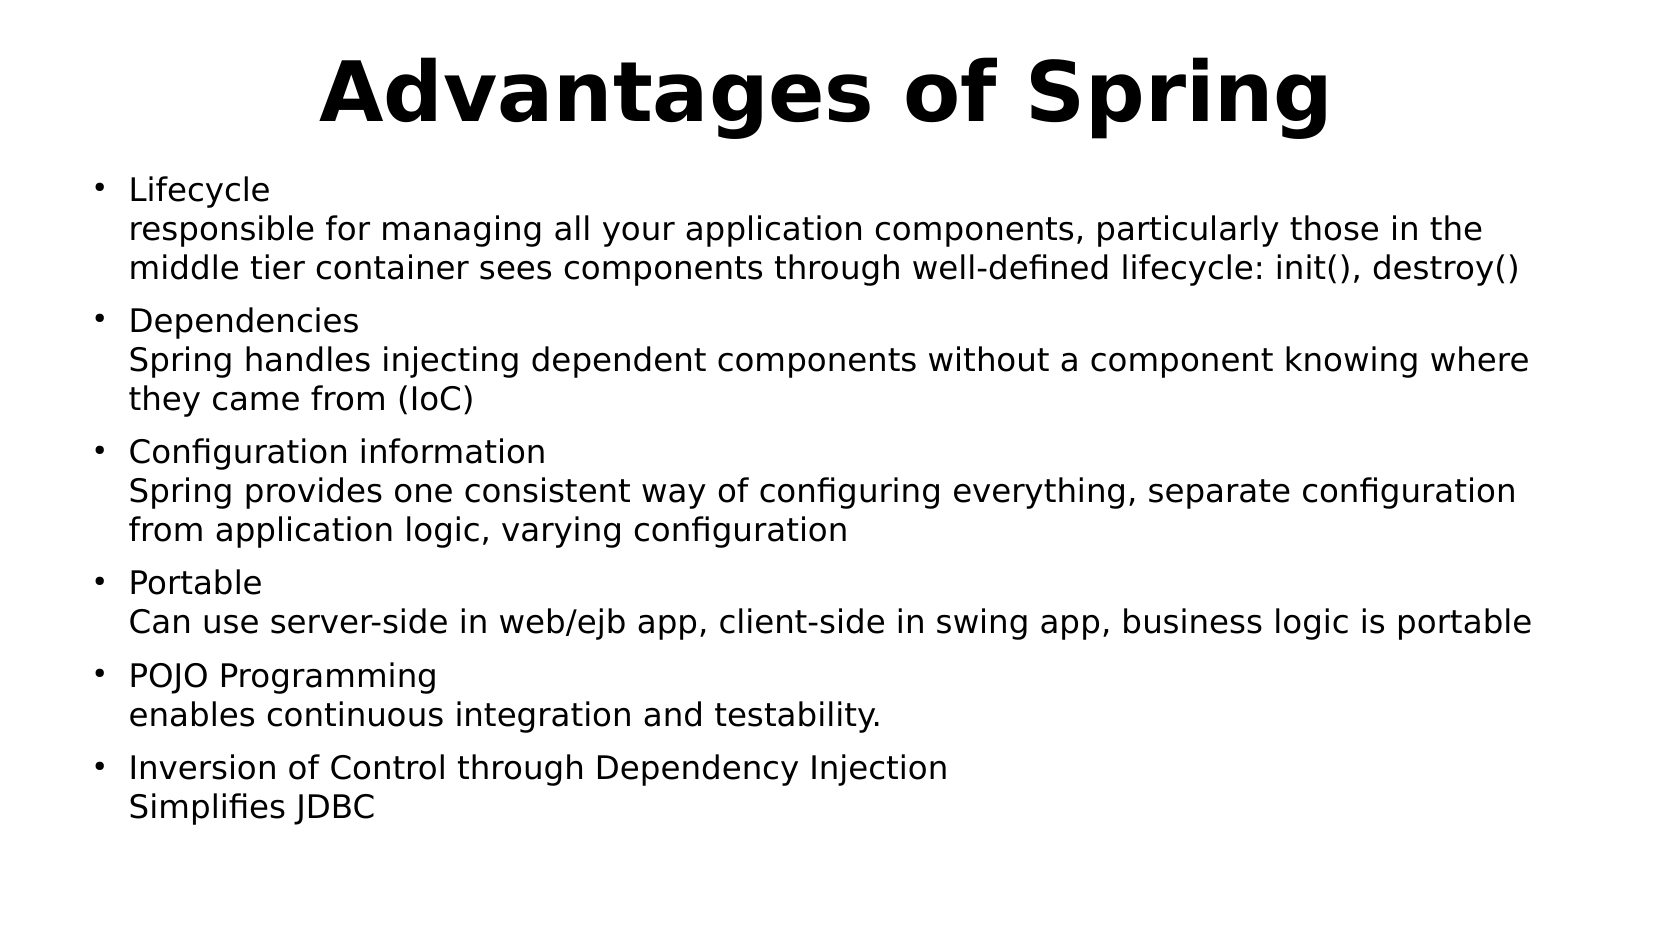

# Advantages of Spring
Lifecycle
responsible for managing all your application components, particularly those in the middle tier container sees components through well-defined lifecycle: init(), destroy()
Dependencies
Spring handles injecting dependent components without a component knowing where they came from (IoC)
Configuration information
Spring provides one consistent way of configuring everything, separate configuration from application logic, varying configuration
Portable
Can use server-side in web/ejb app, client-side in swing app, business logic is portable
POJO Programming
enables continuous integration and testability.
Inversion of Control through Dependency Injection
Simplifies JDBC